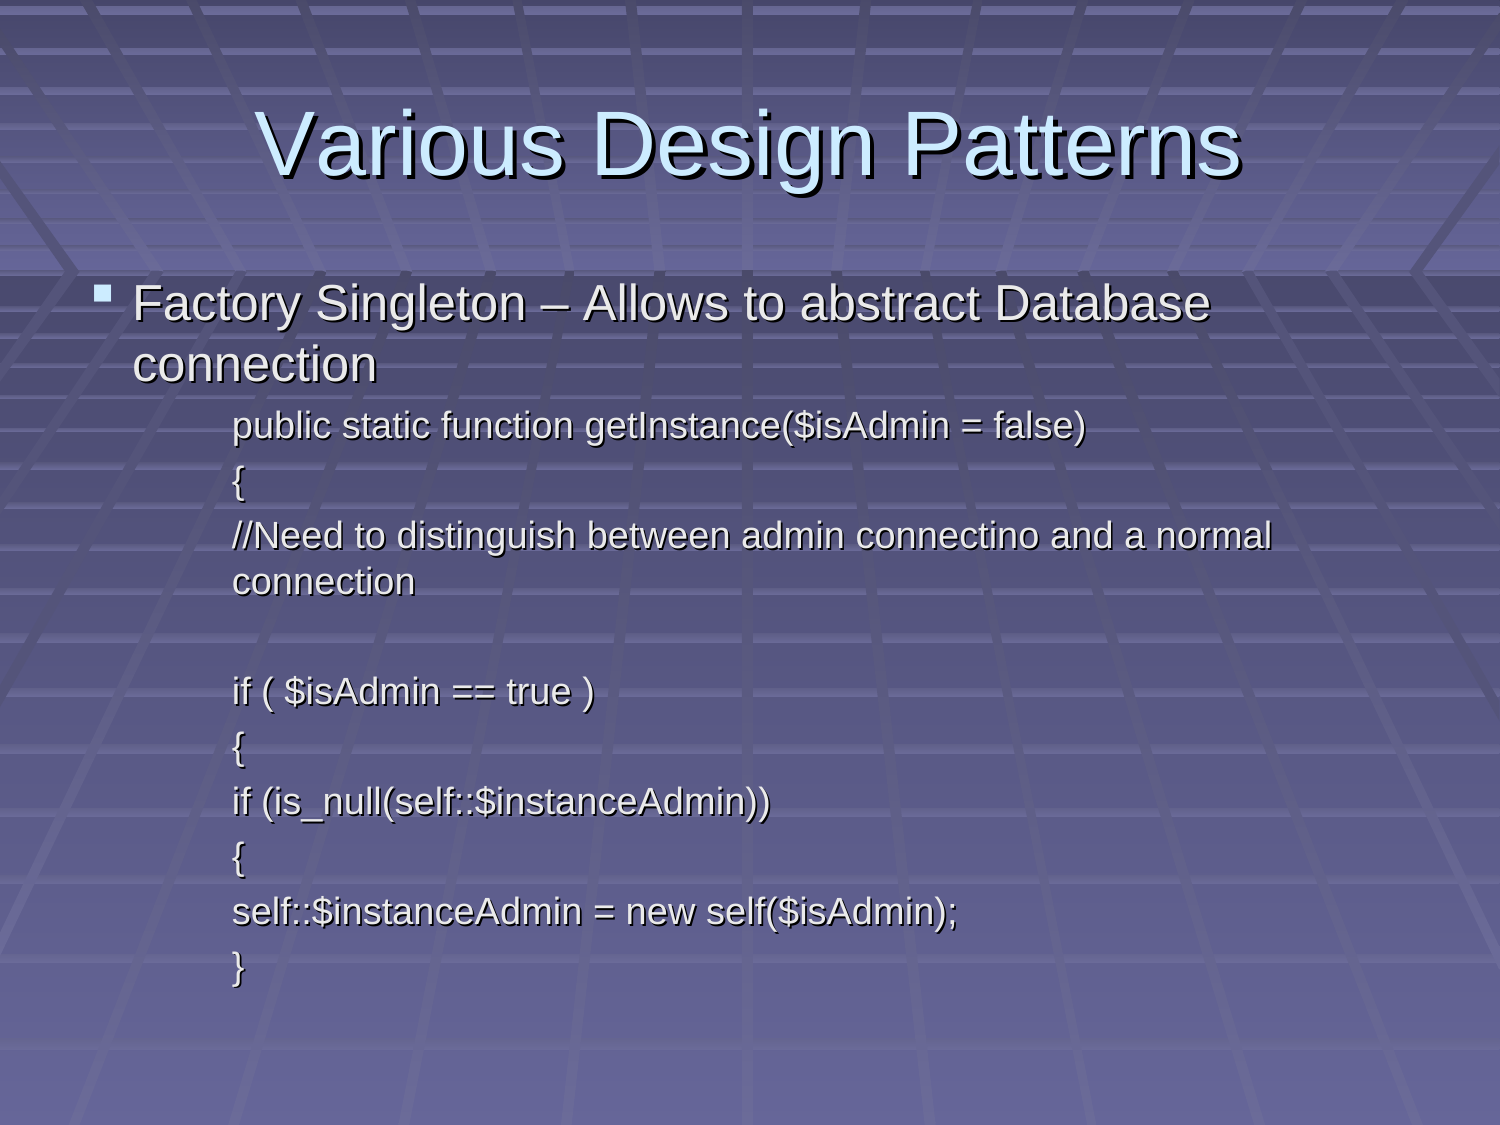

# Various Design Patterns
Factory Singleton – Allows to abstract Database connection
public static function getInstance($isAdmin = false)
{
//Need to distinguish between admin connectino and a normal connection
if ( $isAdmin == true )
{
if (is_null(self::$instanceAdmin))
{
self::$instanceAdmin = new self($isAdmin);
}